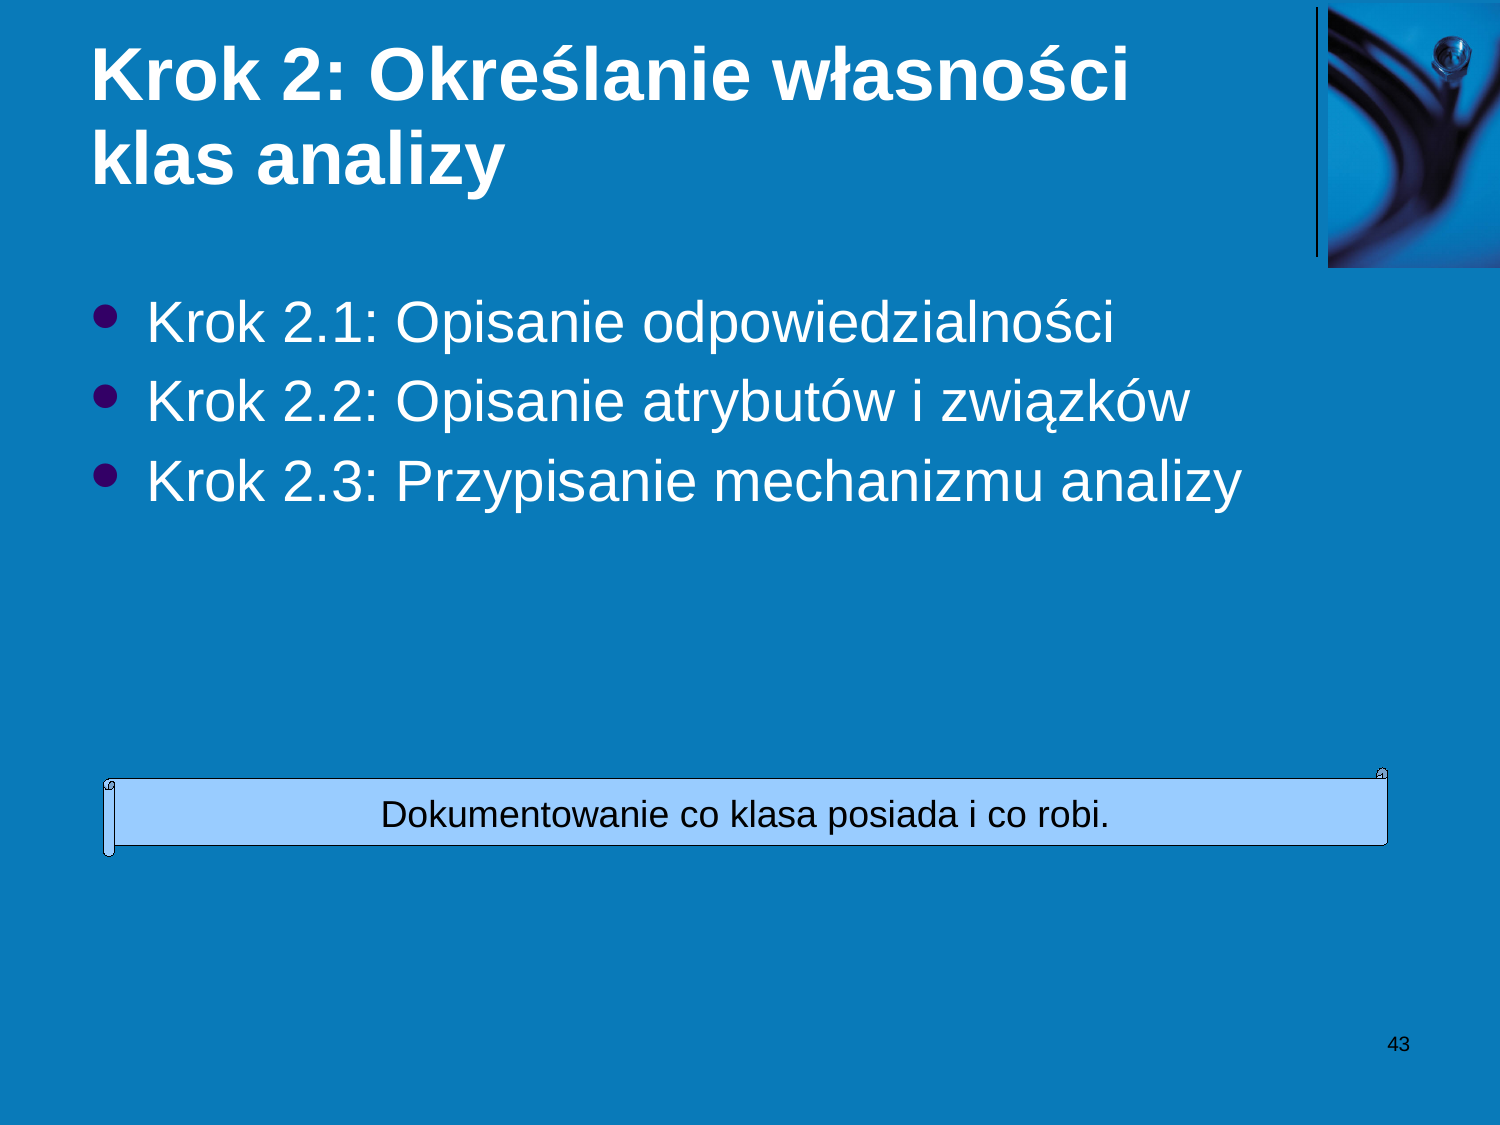

# Krok 2: Określanie własności klas analizy
Krok 2.1: Opisanie odpowiedzialności
Krok 2.2: Opisanie atrybutów i związków
Krok 2.3: Przypisanie mechanizmu analizy
Dokumentowanie co klasa posiada i co robi.
43